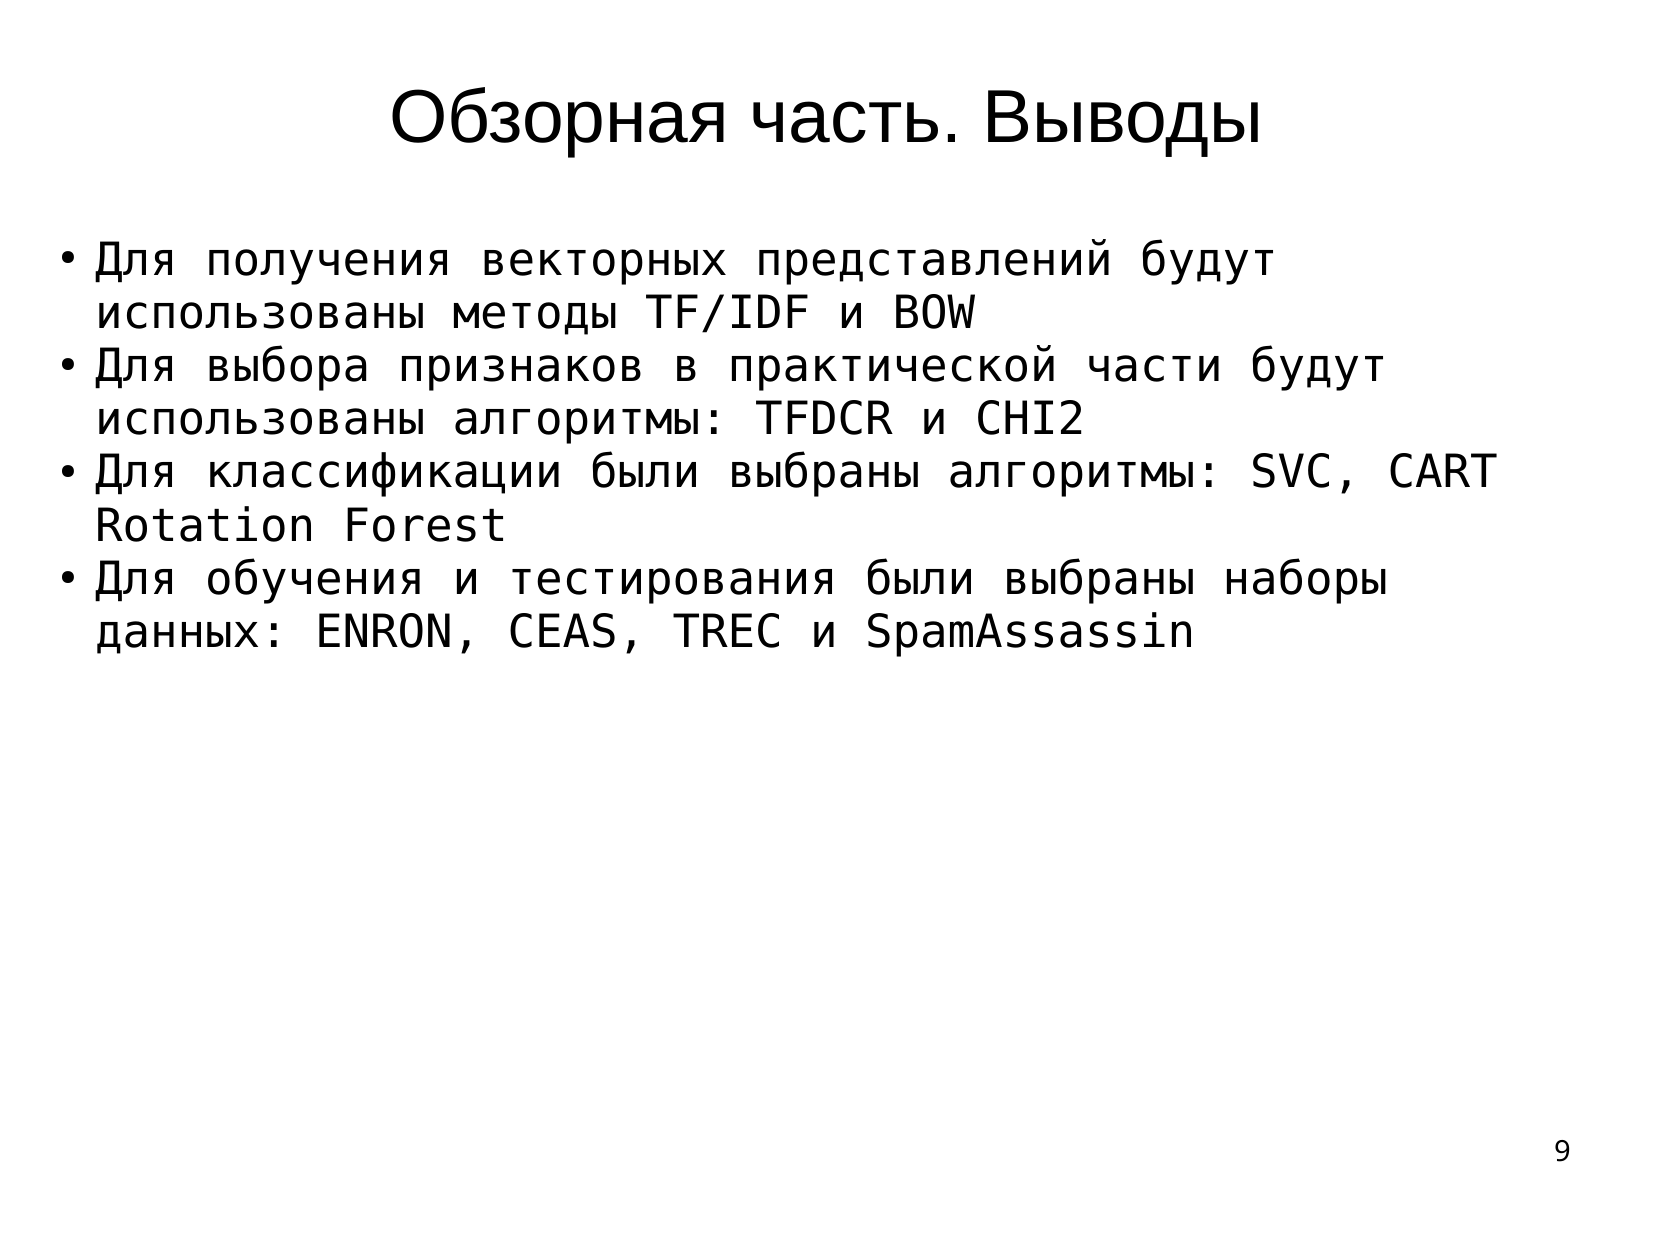

# Обзорная часть. Выводы
Для получения векторных представлений будут использованы методы TF/IDF и BOW
Для выбора признаков в практической части будут использованы алгоритмы: TFDCR и CHI2
Для классификации были выбраны алгоритмы: SVC, CART Rotation Forest
Для обучения и тестирования были выбраны наборы данных: ENRON, CEAS, TREC и SpamAssassin
9
Москва, 2020 г.